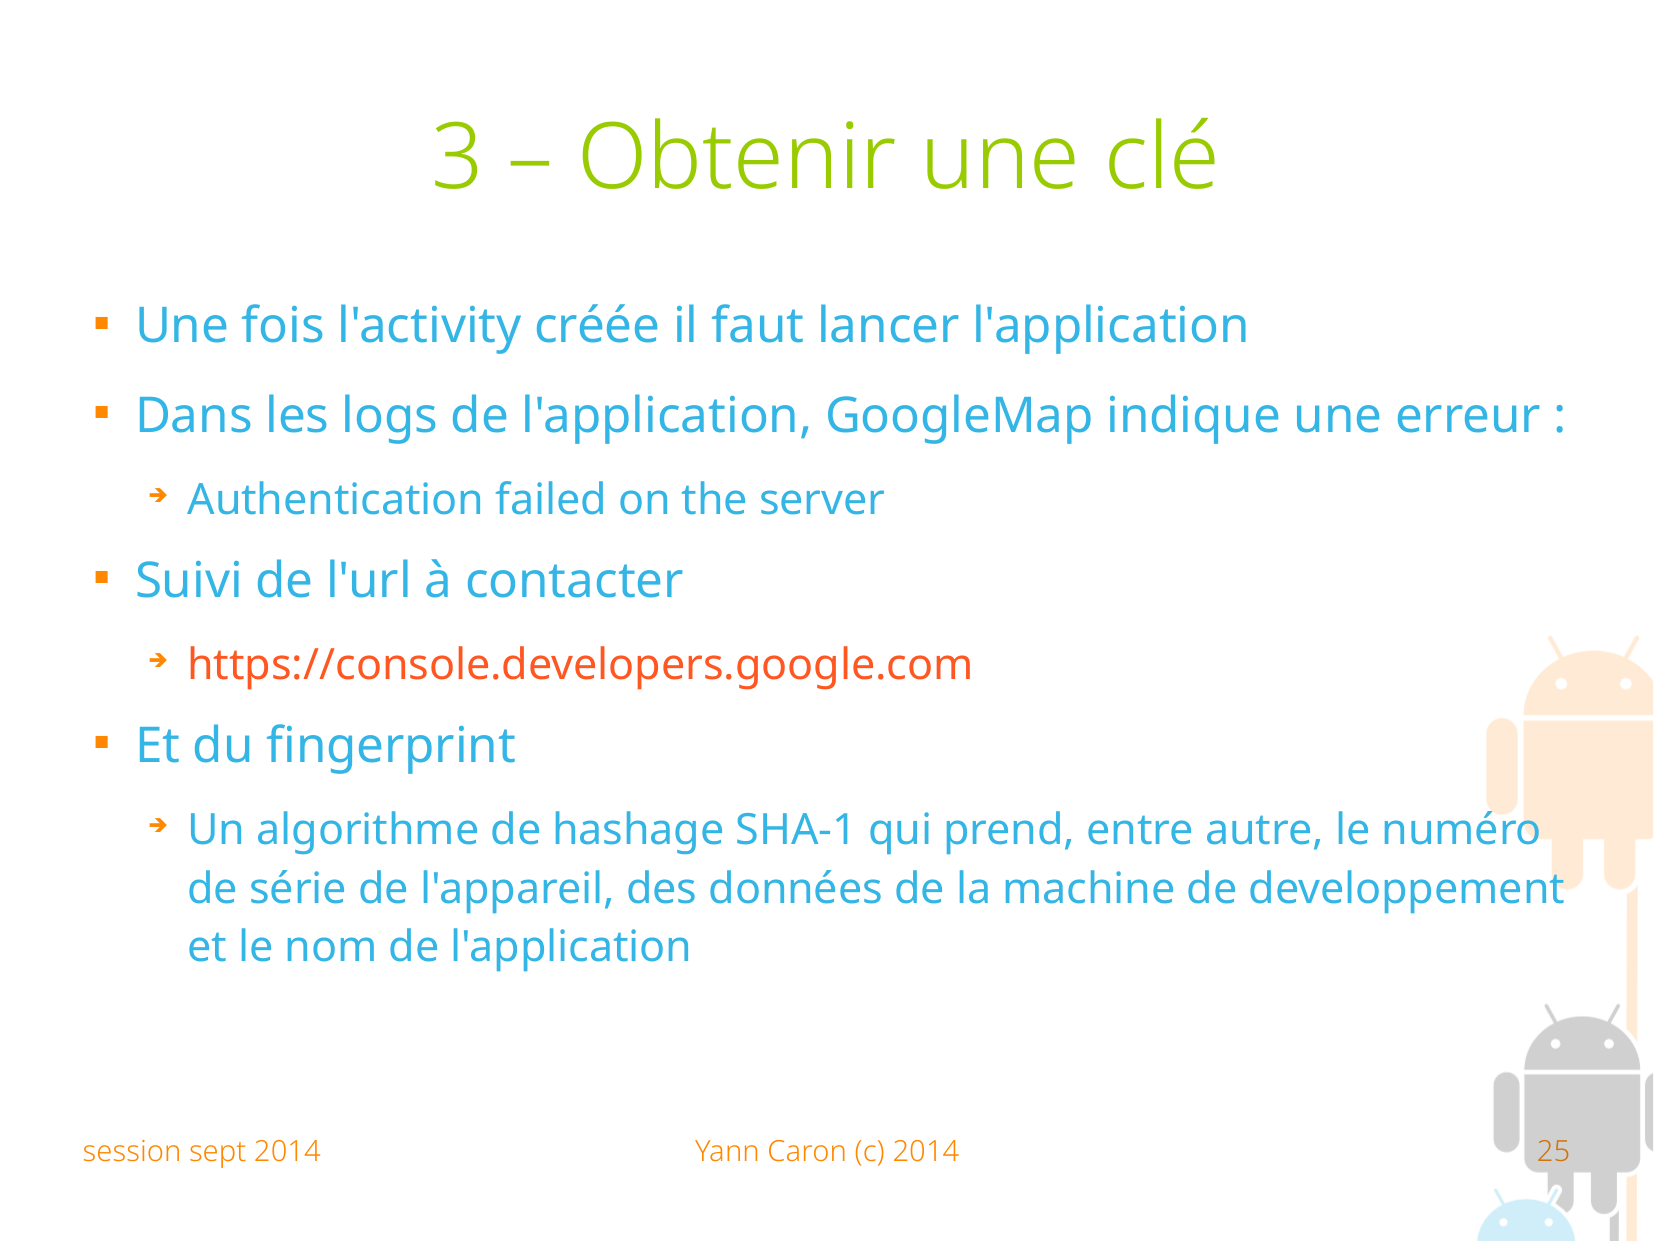

# 3 – Obtenir une clé
Une fois l'activity créée il faut lancer l'application
Dans les logs de l'application, GoogleMap indique une erreur :
Authentication failed on the server
Suivi de l'url à contacter
https://console.developers.google.com
Et du fingerprint
Un algorithme de hashage SHA-1 qui prend, entre autre, le numéro de série de l'appareil, des données de la machine de developpement et le nom de l'application
session sept 2014
Yann Caron (c) 2014
25